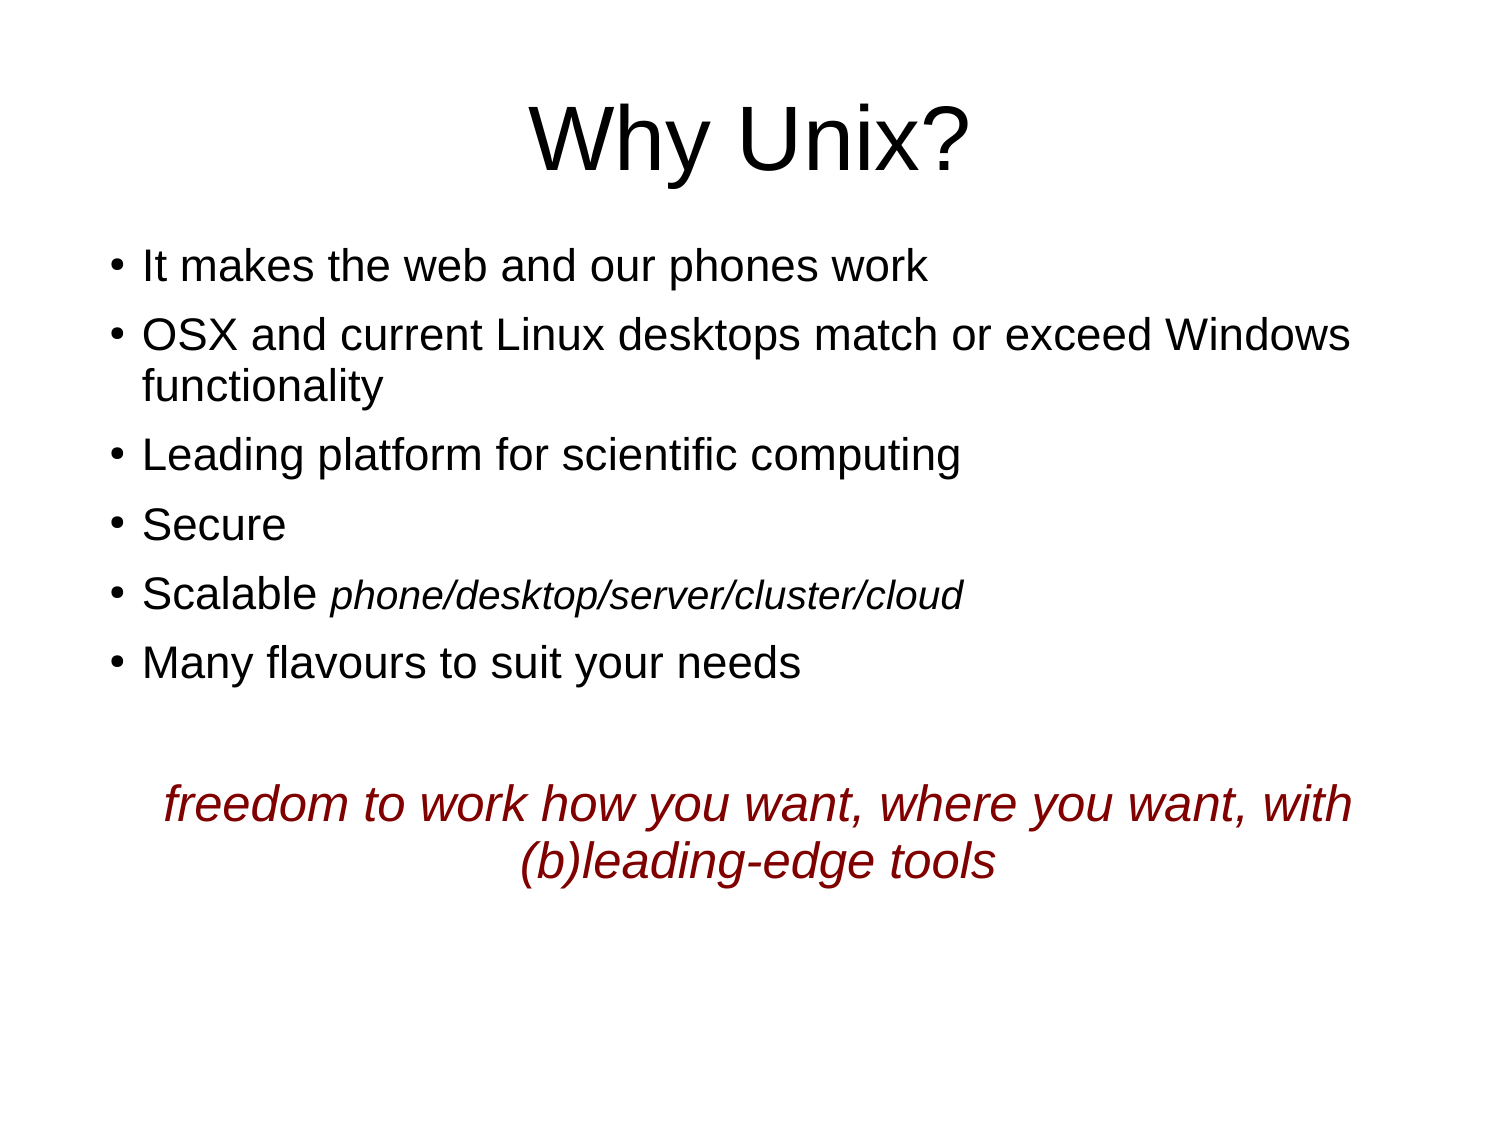

# Why Unix?
It makes the web and our phones work
OSX and current Linux desktops match or exceed Windows functionality
Leading platform for scientific computing
Secure
Scalable phone/desktop/server/cluster/cloud
Many flavours to suit your needs
freedom to work how you want, where you want, with (b)leading-edge tools